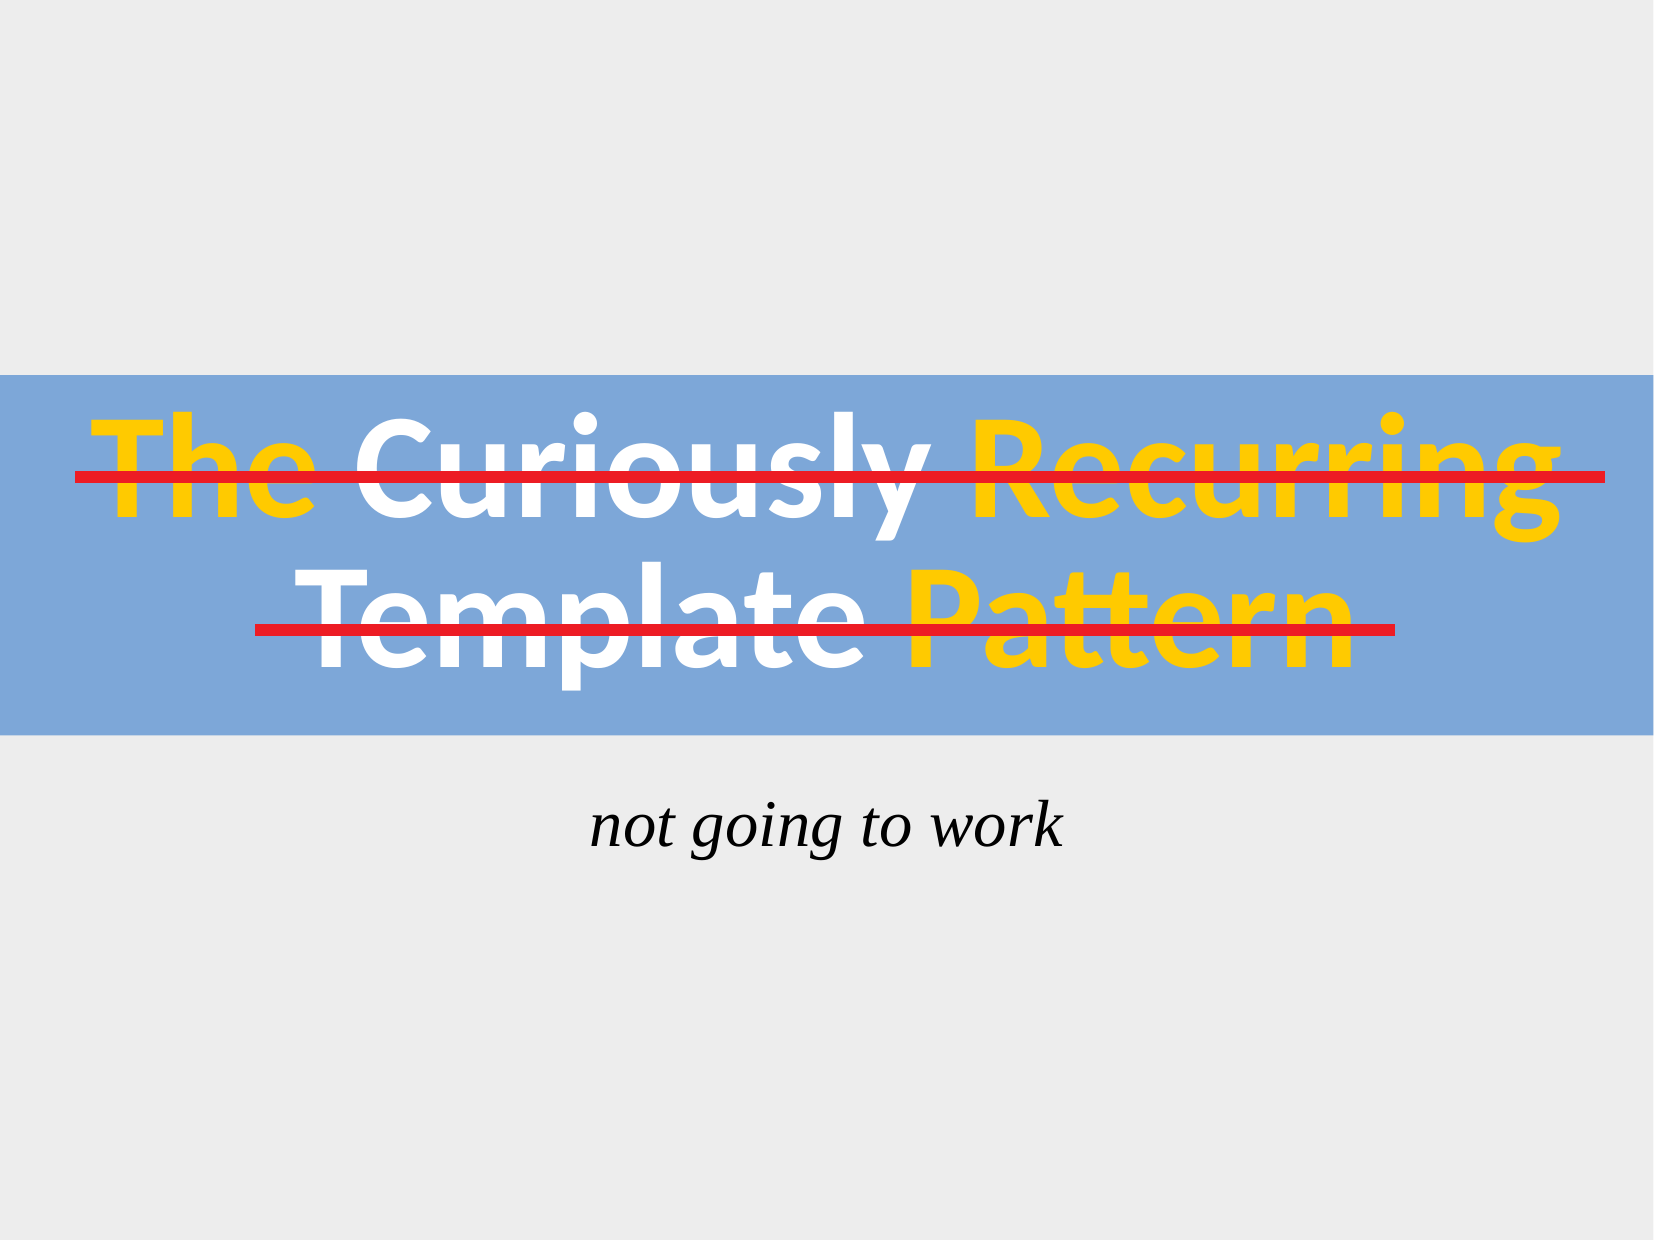

The Curiously Recurring Template Pattern
not going to work